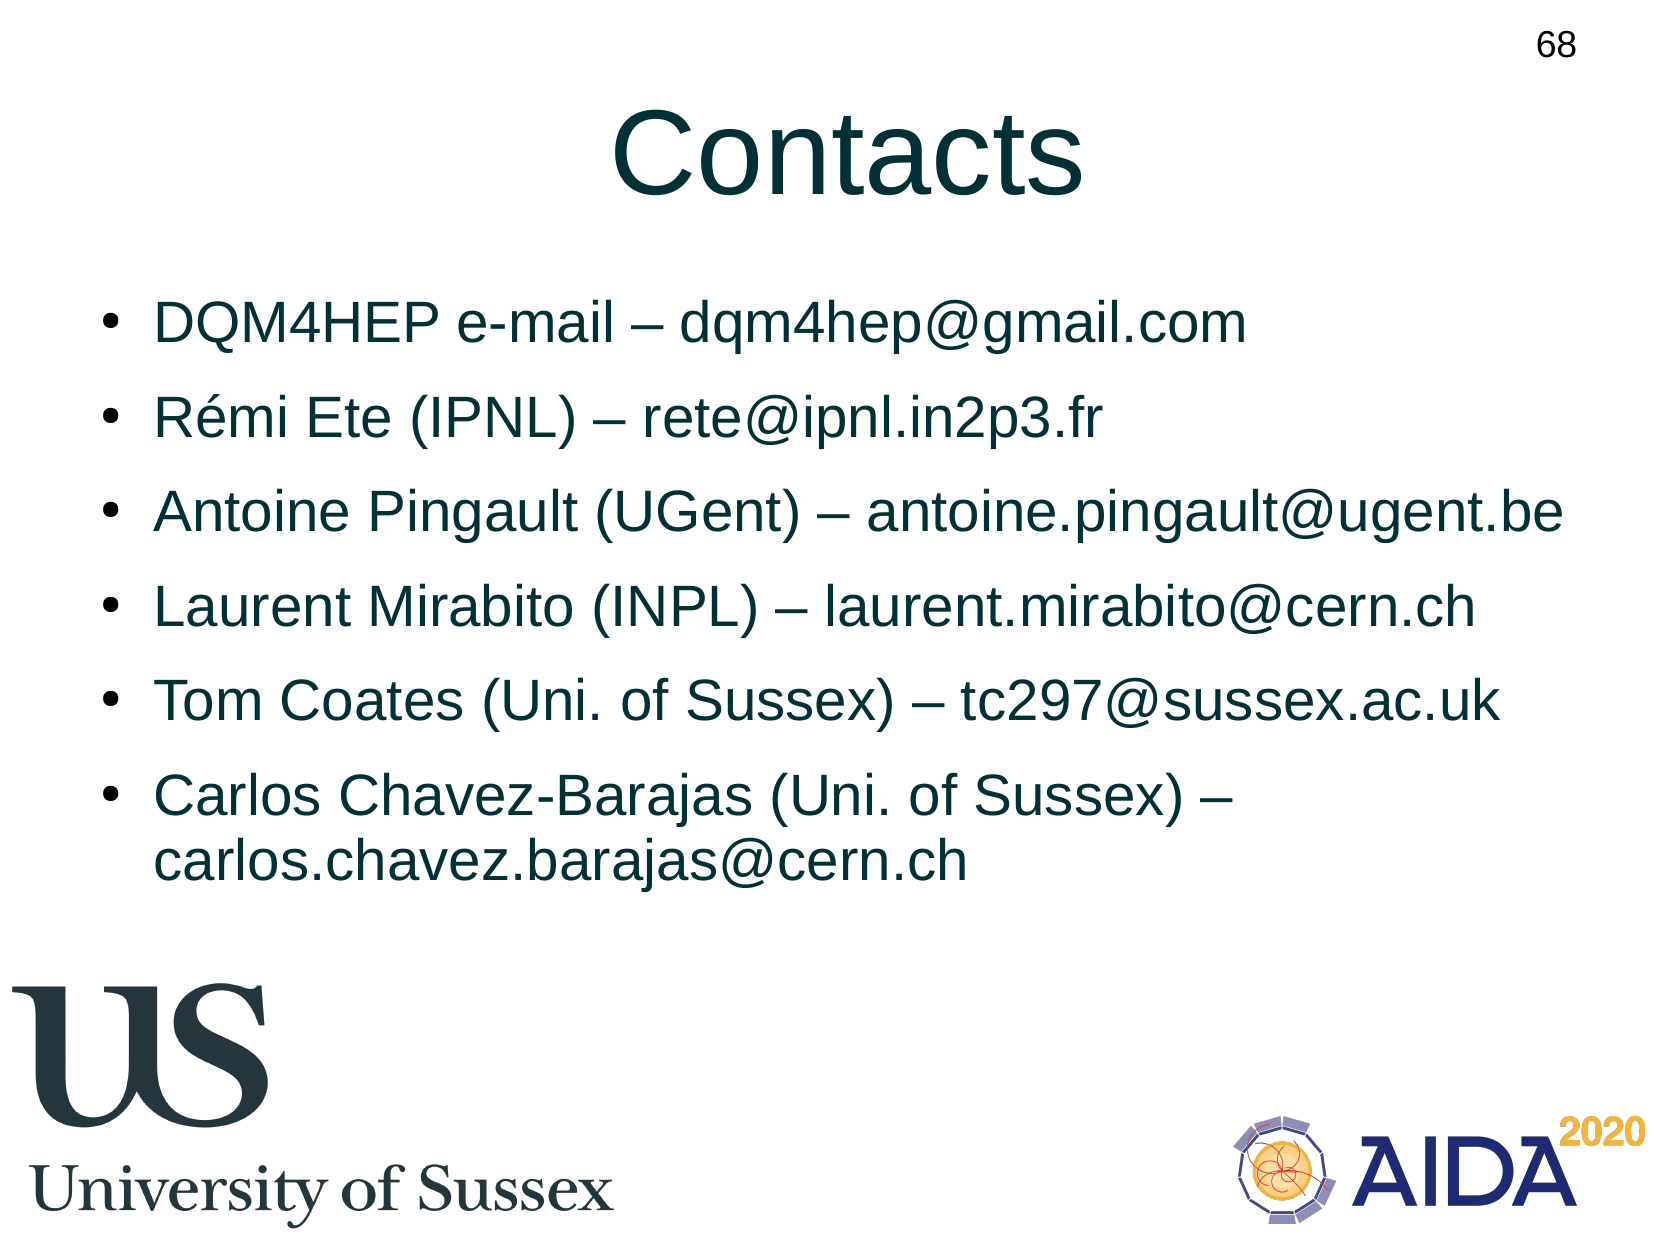

# Contacts
DQM4HEP e-mail – dqm4hep@gmail.com
Rémi Ete (IPNL) – rete@ipnl.in2p3.fr
Antoine Pingault (UGent) – antoine.pingault@ugent.be
Laurent Mirabito (INPL) – laurent.mirabito@cern.ch
Tom Coates (Uni. of Sussex) – tc297@sussex.ac.uk
Carlos Chavez-Barajas (Uni. of Sussex) – carlos.chavez.barajas@cern.ch